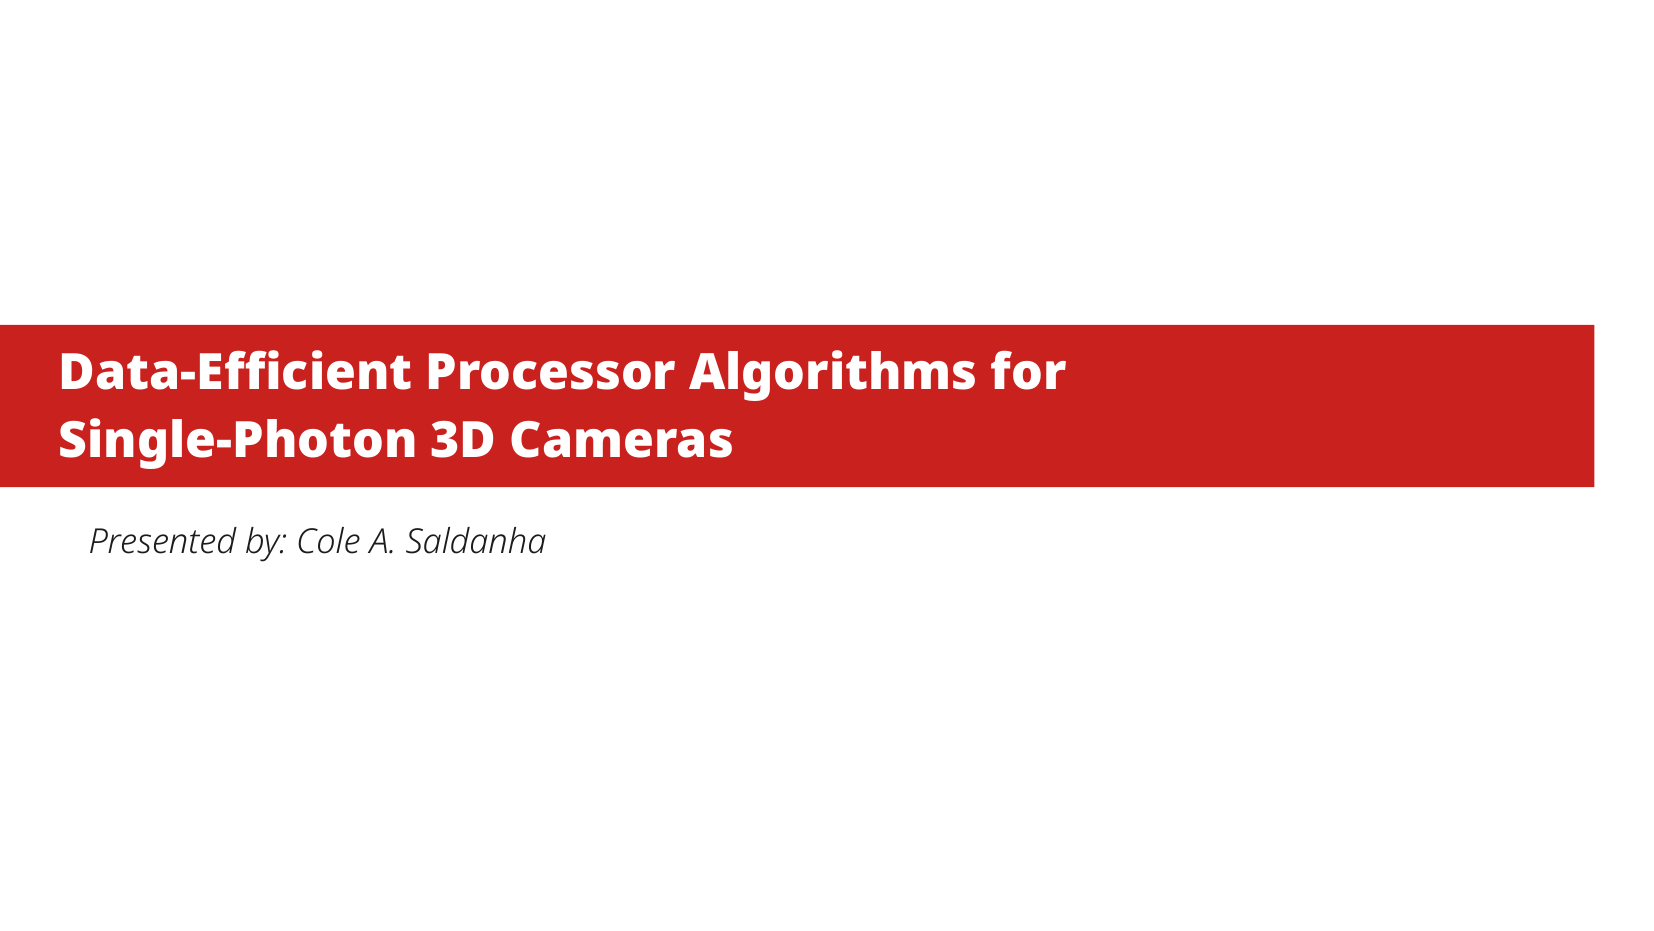

# Data-Efficient Processor Algorithms for
Single-Photon 3D Cameras
Presented by: Cole A. Saldanha